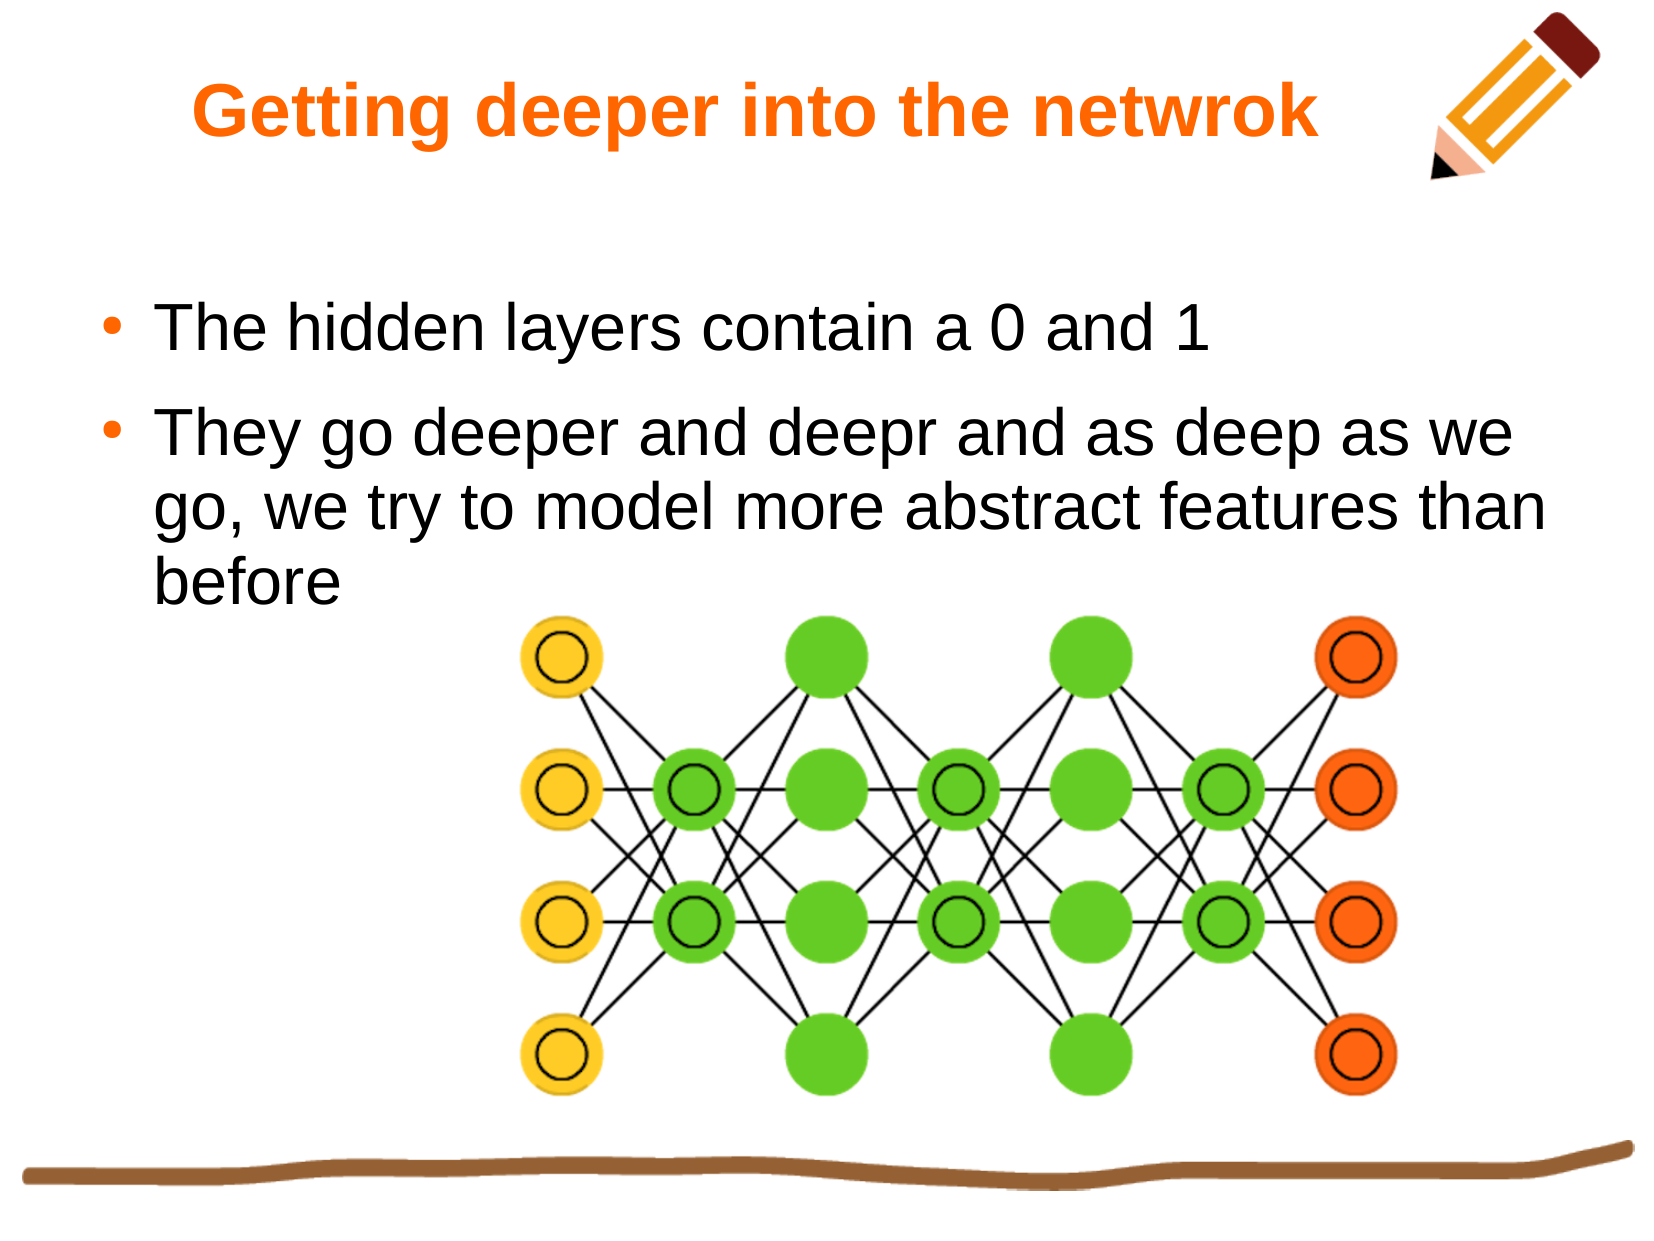

# Getting deeper into the netwrok
The hidden layers contain a 0 and 1
They go deeper and deepr and as deep as we go, we try to model more abstract features than before